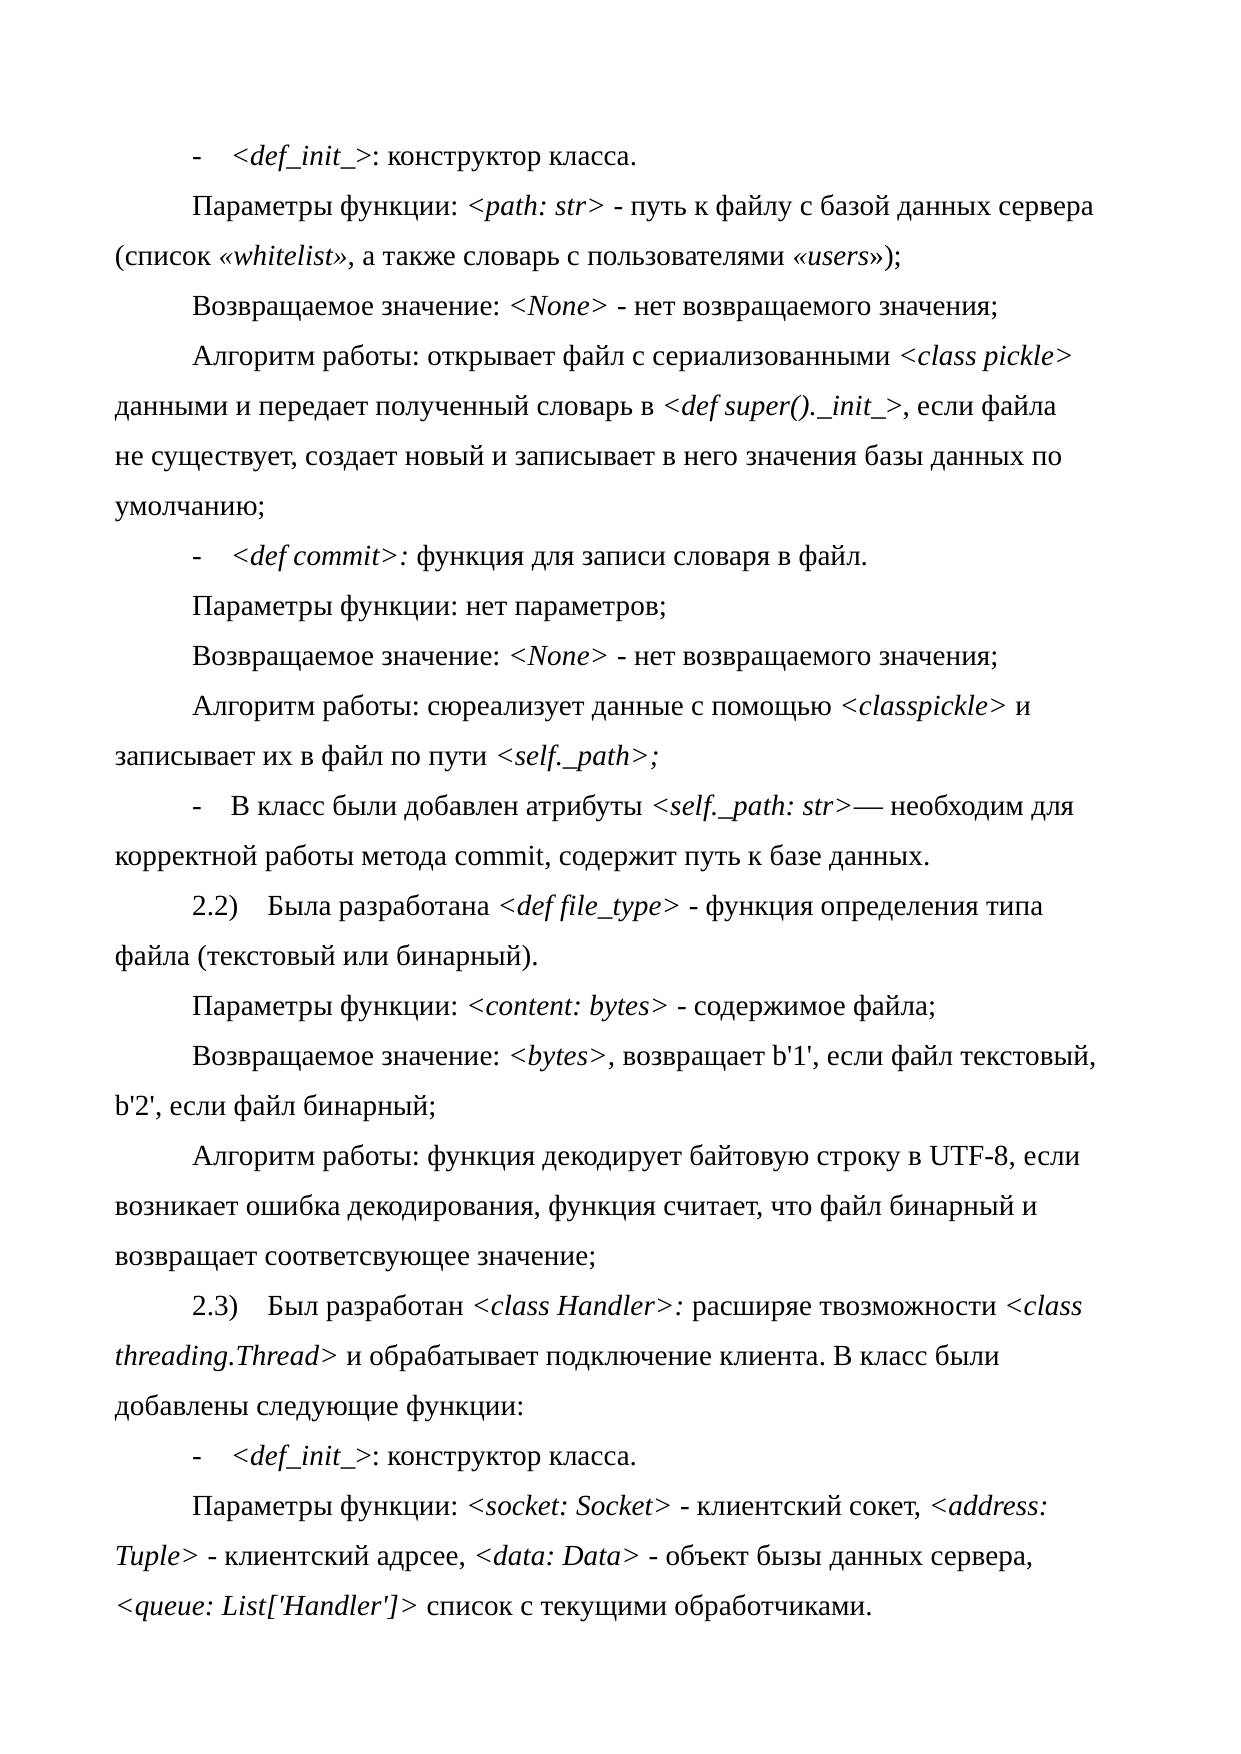

- <def_init_>: конструктор класса.
Параметры функции: <path: str> - путь к файлу с базой данных сервера (список «whitelist», а также словарь с пользователями «users»);
Возвращаемое значение: <None> - нет возвращаемого значения;
Алгоритм работы: открывает файл с сериализованными <class pickle>
данными и передает полученный словарь в <def super()._init_>, если файла
не существует, создает новый и записывает в него значения базы данных по умолчанию;
- <def commit>: функция для записи словаря в файл.
Параметры функции: нет параметров;
Возвращаемое значение: <None> - нет возвращаемого значения;
Алгоритм работы: сюреализует данные с помощью <classpickle> и записывает их в файл по пути <self._path>;
- В класс были добавлен атрибуты <self._path: str>— необходим для корректной работы метода commit, содержит путь к базе данных.
2.2) Была разработана <def file_type> - функция определения типа файла (текстовый или бинарный).
Параметры функции: <content: bytes> - содержимое файла;
Возвращаемое значение: <bytes>, возвращает b'1', если файл текстовый, b'2', если файл бинарный;
Алгоритм работы: функция декодирует байтовую строку в UTF-8, если возникает ошибка декодирования, функция считает, что файл бинарный и возвращает соответсвующее значение;
2.3) Был разработан <class Handler>: расширяе твозможности <class threading.Thread> и обрабатывает подключение клиента. В класс были добавлены следующие функции:
- <def_init_>: конструктор класса.
Параметры функции: <socket: Socket> - клиентский сокет, <address: Tuple> - клиентский адрсее, <data: Data> - объект бызы данных сервера, <queue: List['Handler']> список с текущими обработчиками.